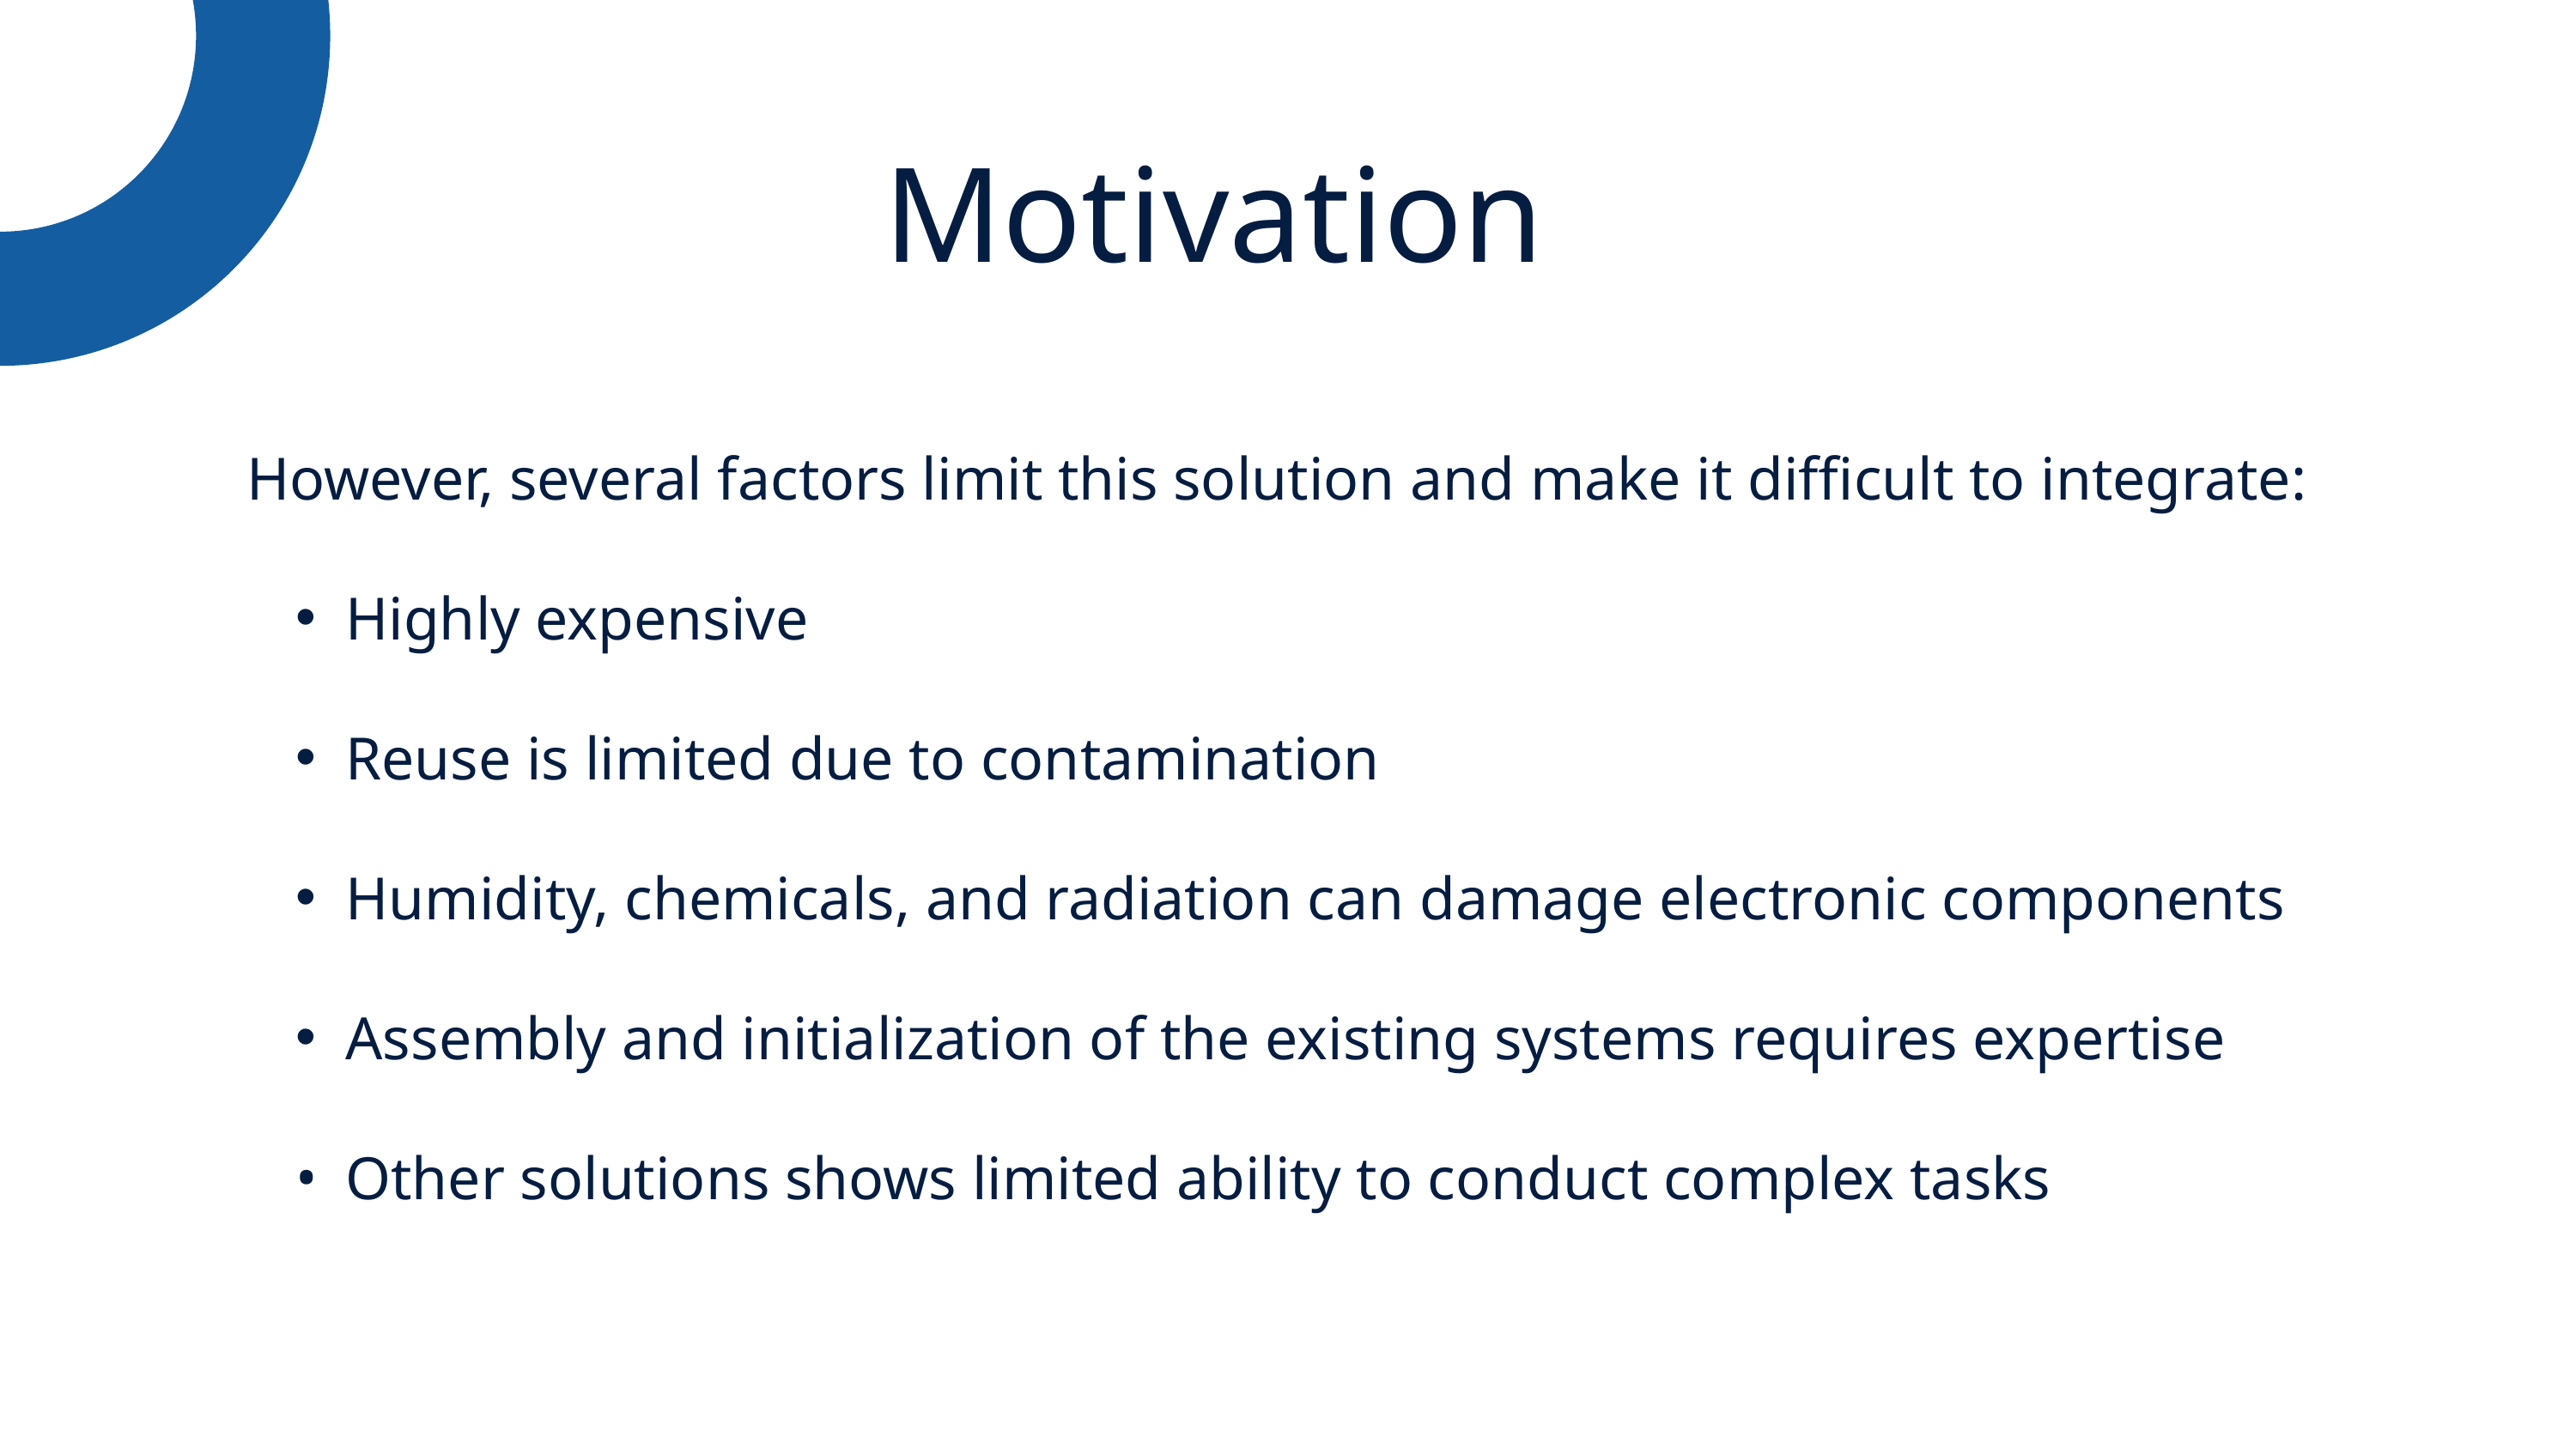

Motivation
However, several factors limit this solution and make it difficult to integrate:
Highly expensive
Reuse is limited due to contamination
Humidity, chemicals, and radiation can damage electronic components
Assembly and initialization of the existing systems requires expertise
Other solutions shows limited ability to conduct complex tasks